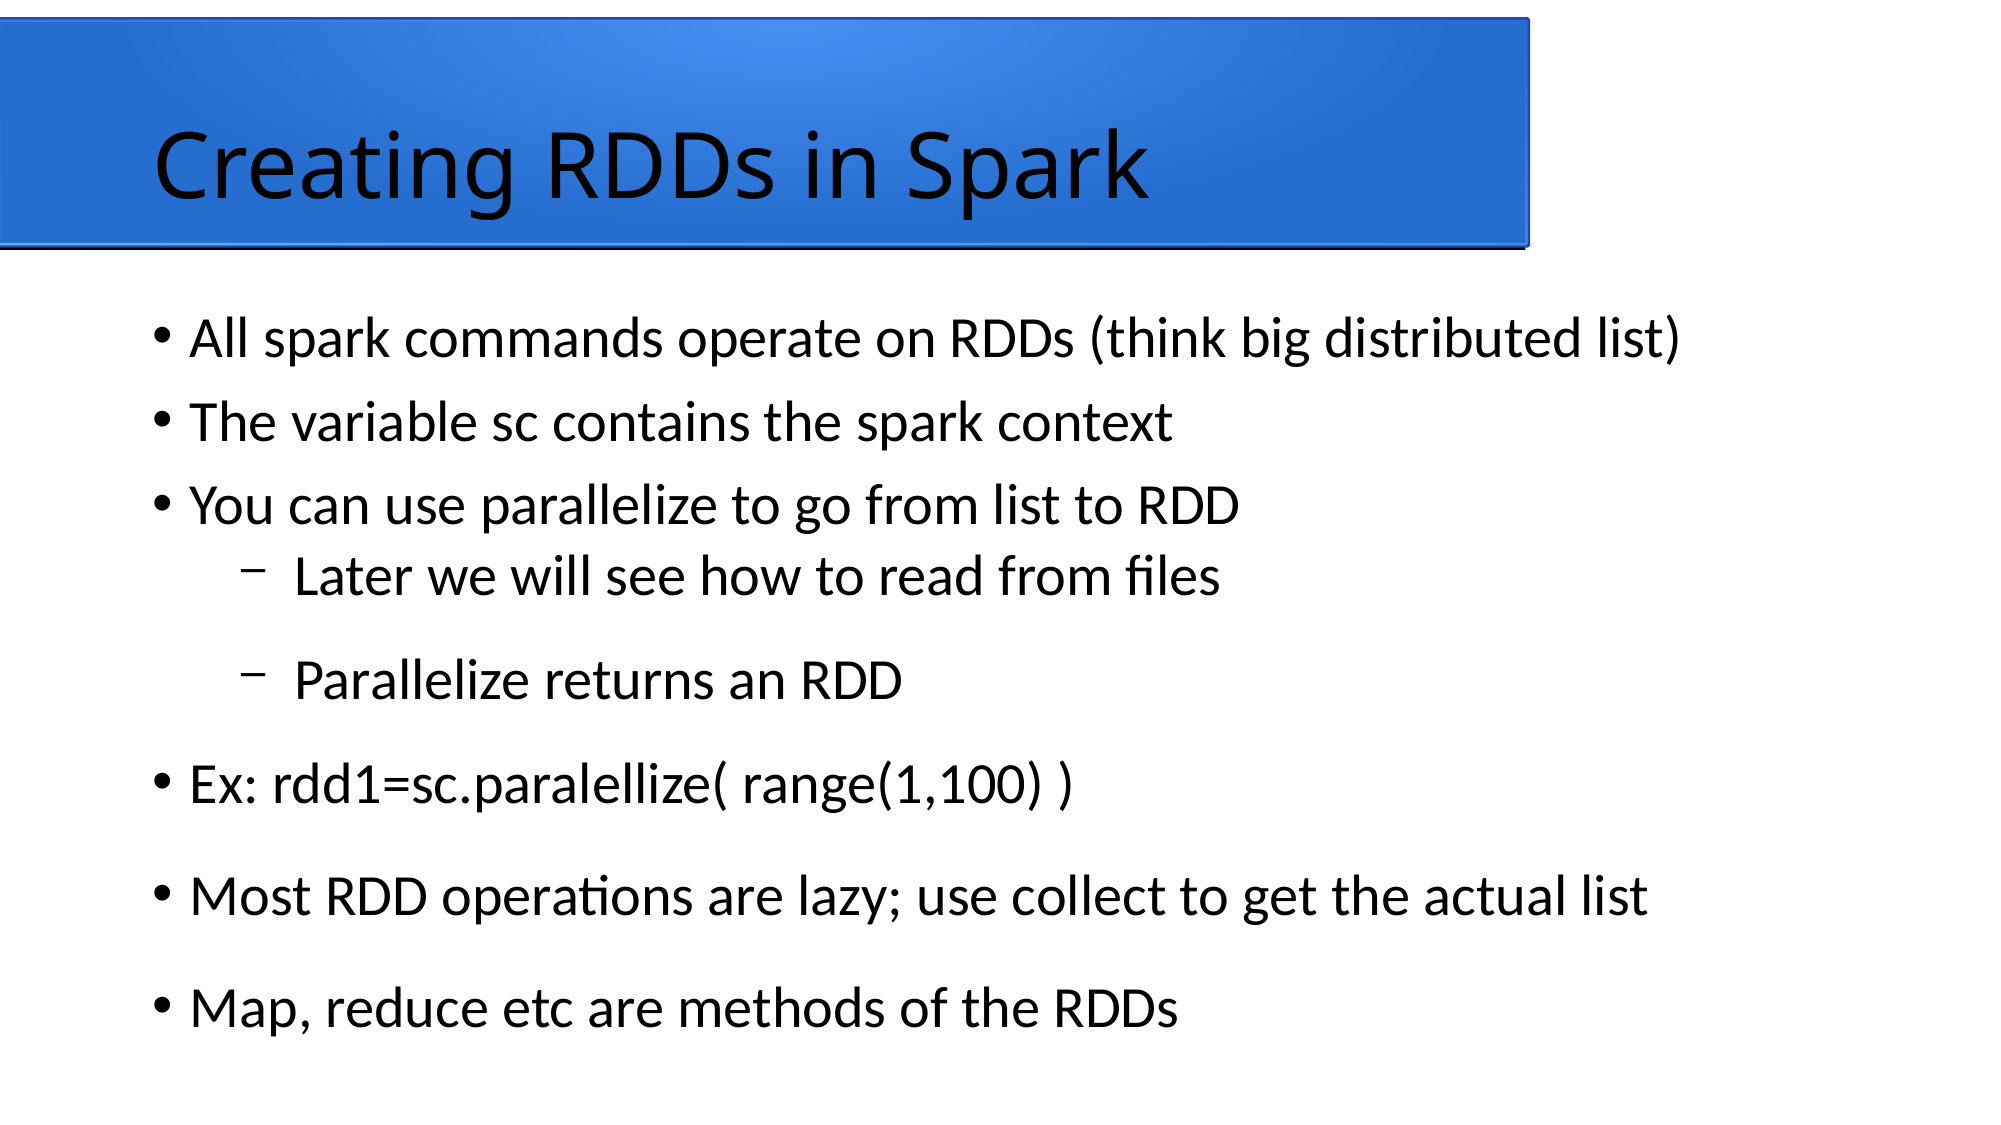

# Creating RDDs in Spark
All spark commands operate on RDDs (think big distributed list)
The variable sc contains the spark context
You can use parallelize to go from list to RDD
Later we will see how to read from files
Parallelize returns an RDD
Ex: rdd1=sc.paralellize( range(1,100) )
Most RDD operations are lazy; use collect to get the actual list
Map, reduce etc are methods of the RDDs